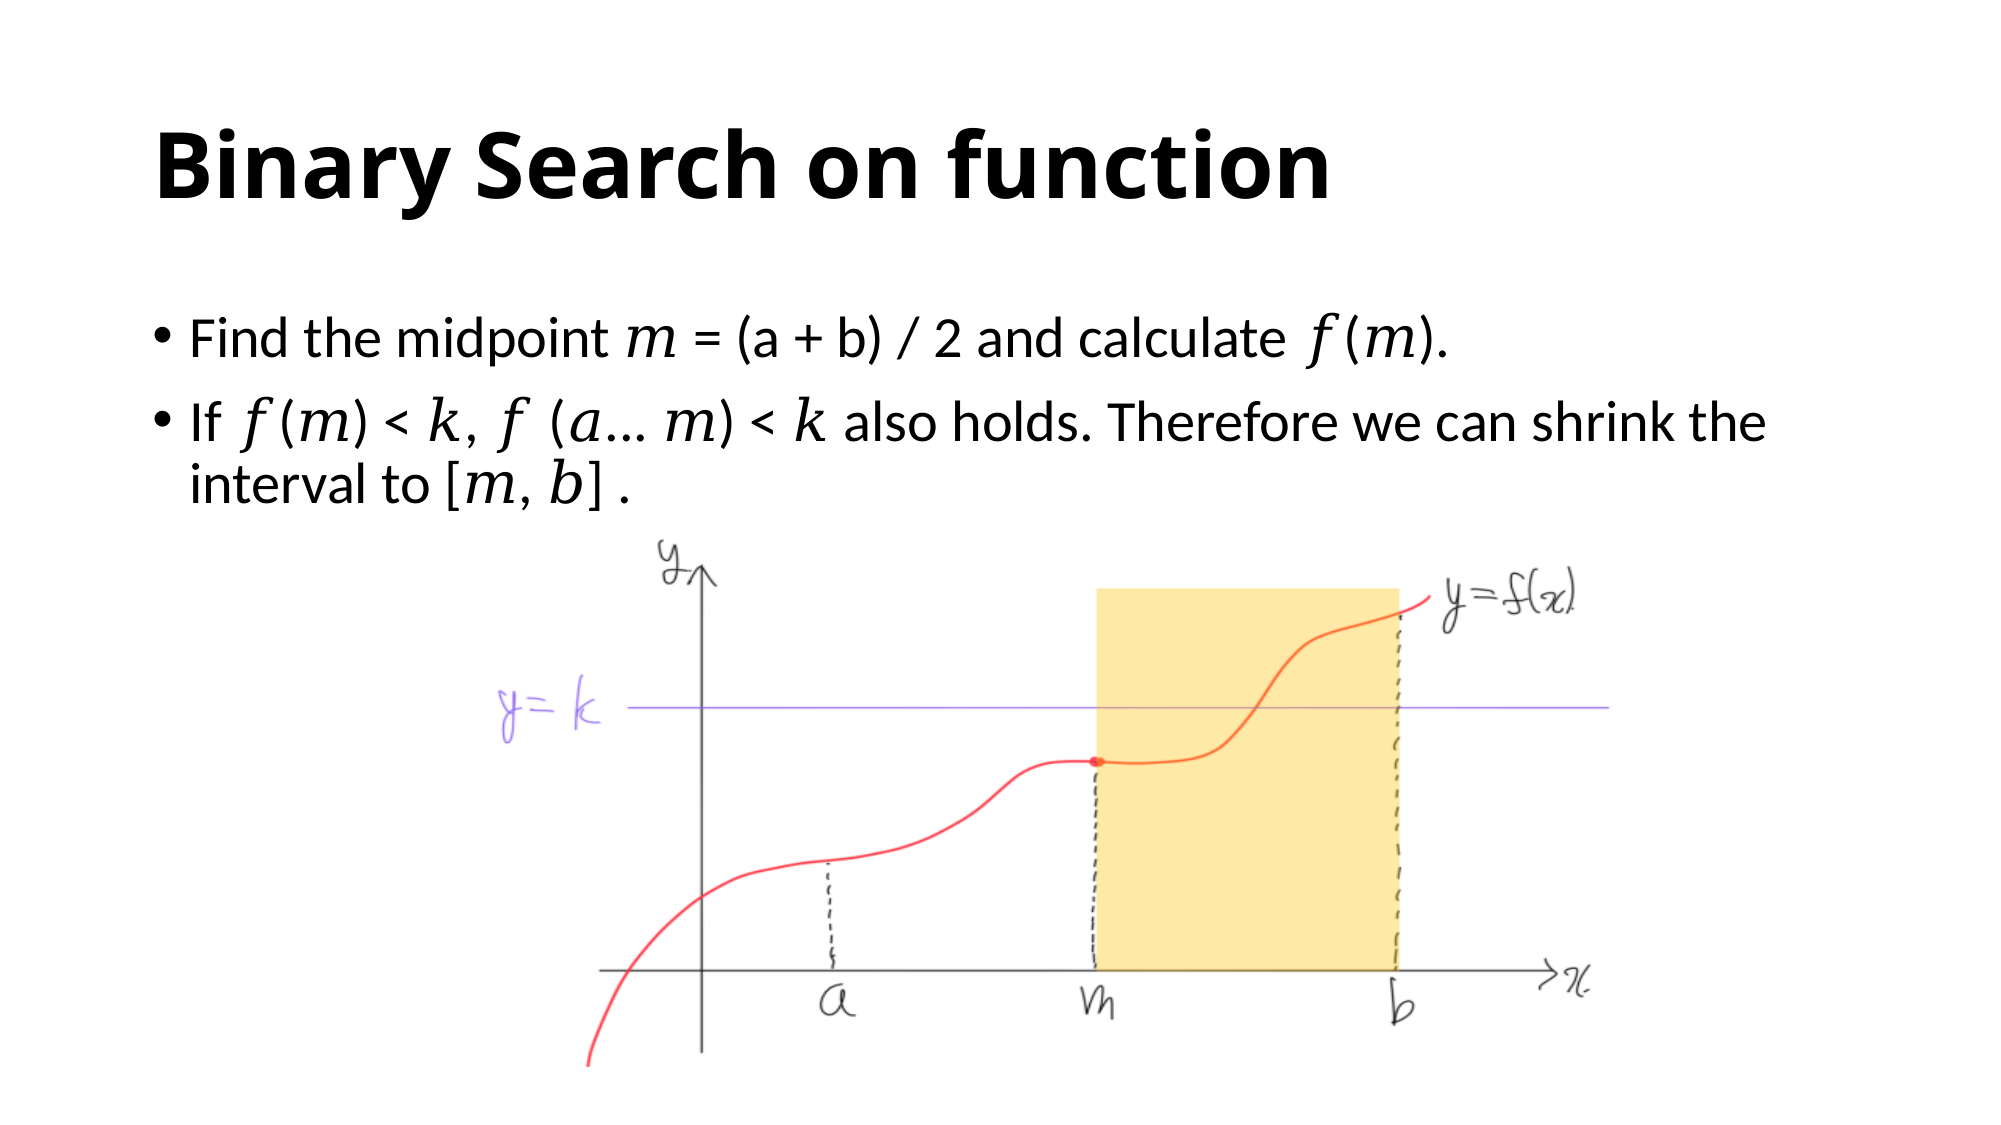

Binary Search on function
Find the midpoint 𝑚 = (a + b) / 2 and calculate 𝑓(𝑚).
If 𝑓(𝑚) < 𝑘, 𝑓 (𝑎... 𝑚) < 𝑘 also holds. Therefore we can shrink the interval to [𝑚, 𝑏] .